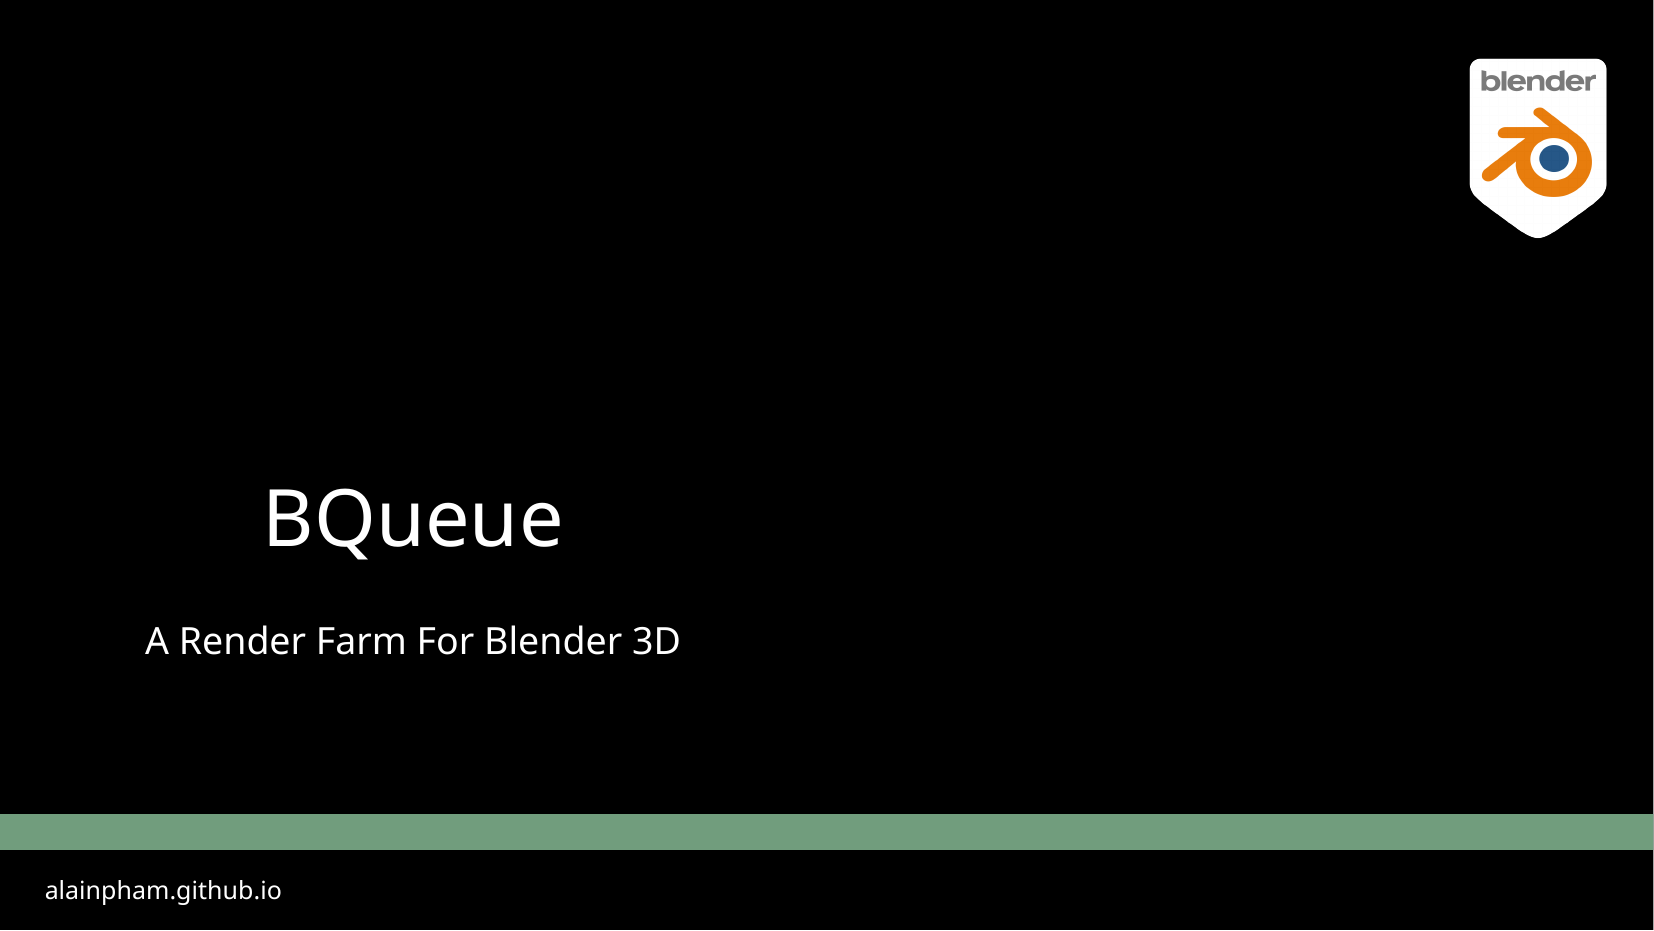

# BQueue
A Render Farm For Blender 3D